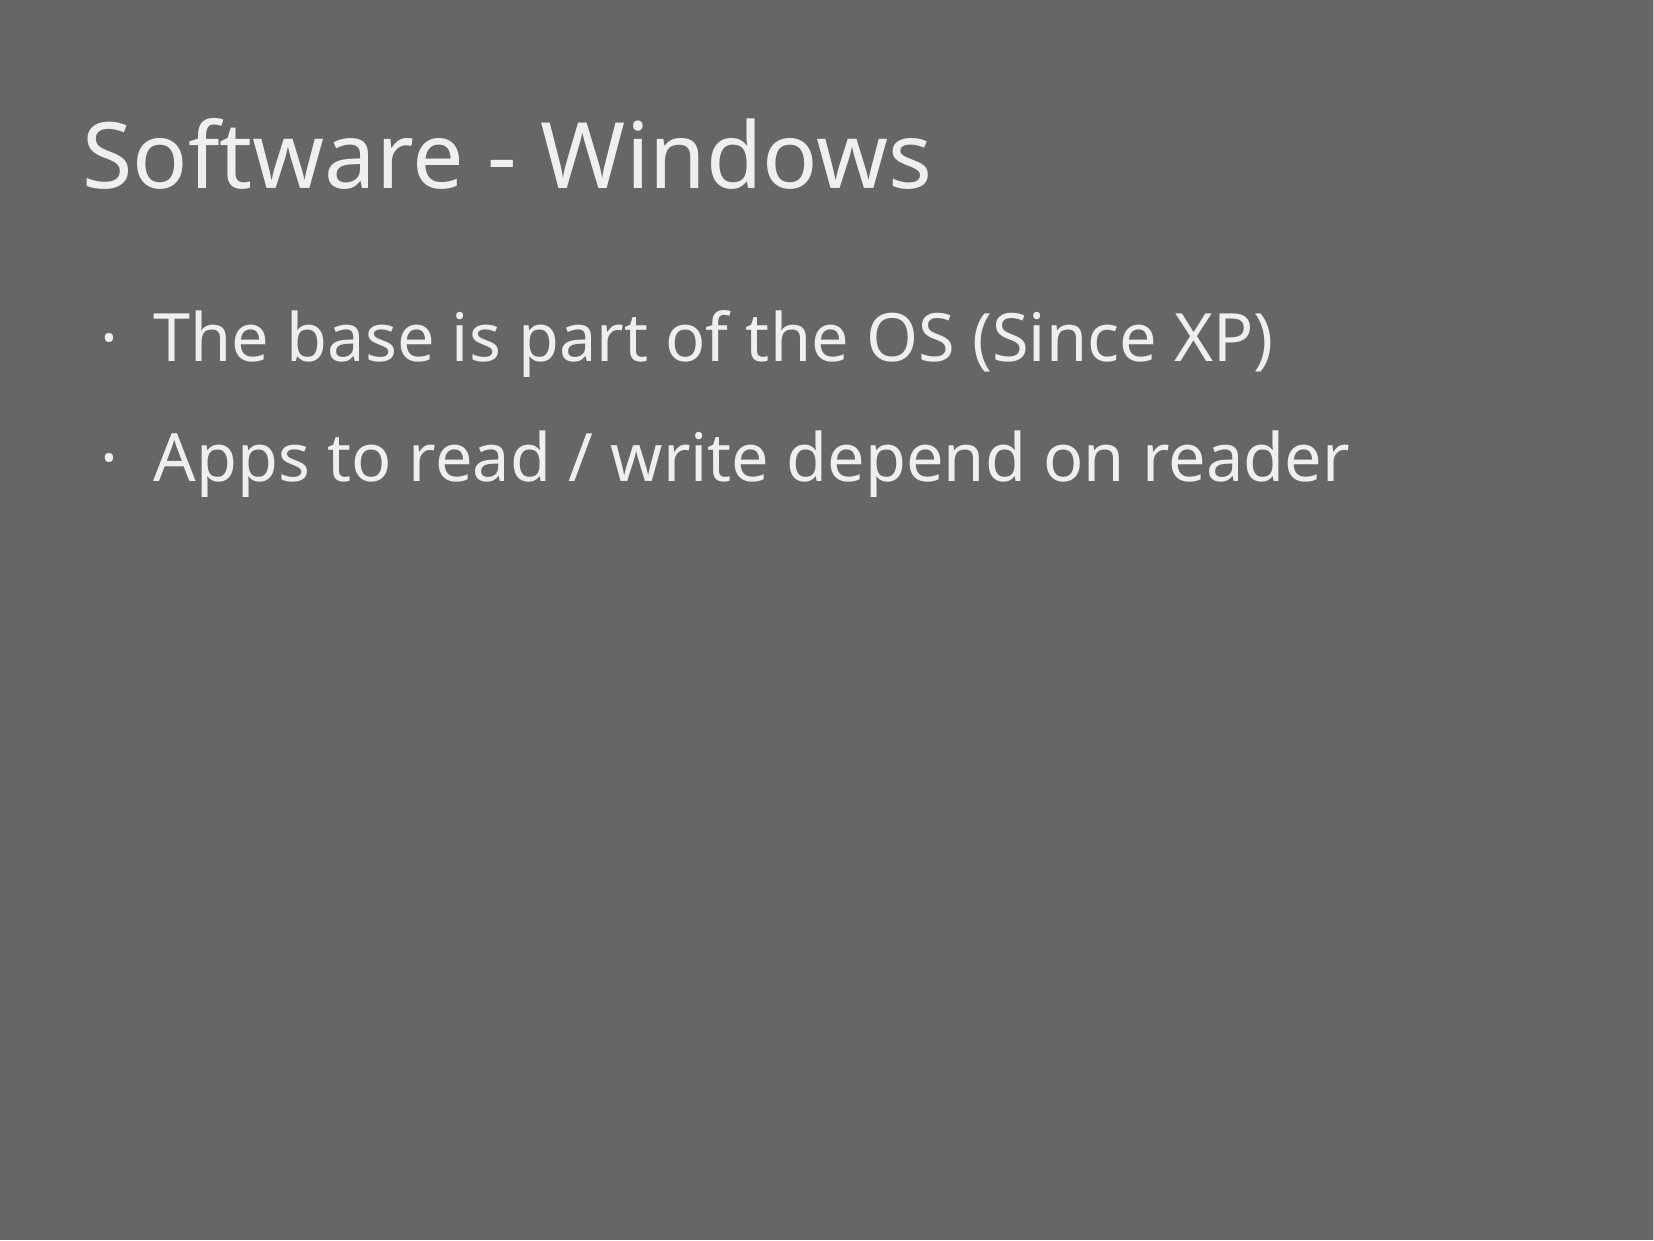

# Software - Windows
The base is part of the OS (Since XP)
Apps to read / write depend on reader